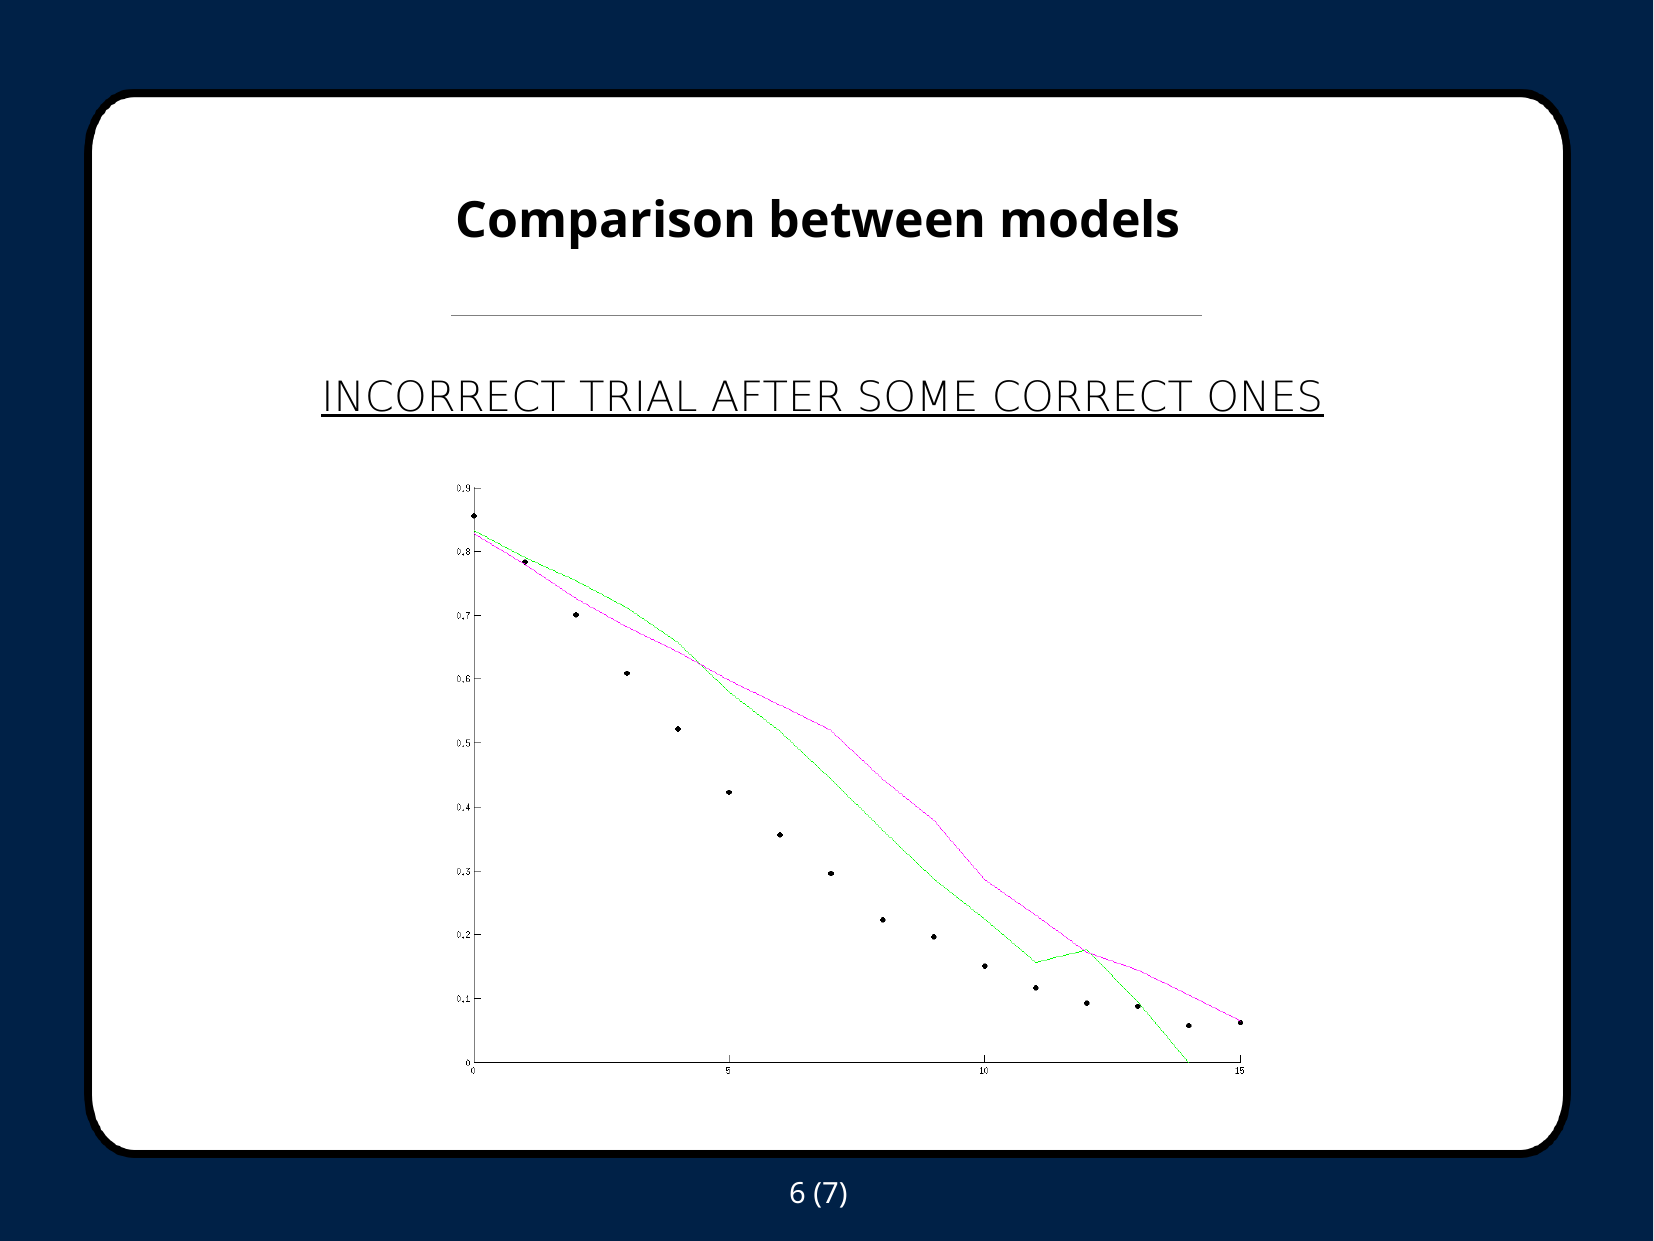

Comparison between models
# INCORRECT TRIAL AFTER SOME CORRECT ONES
6 (7)